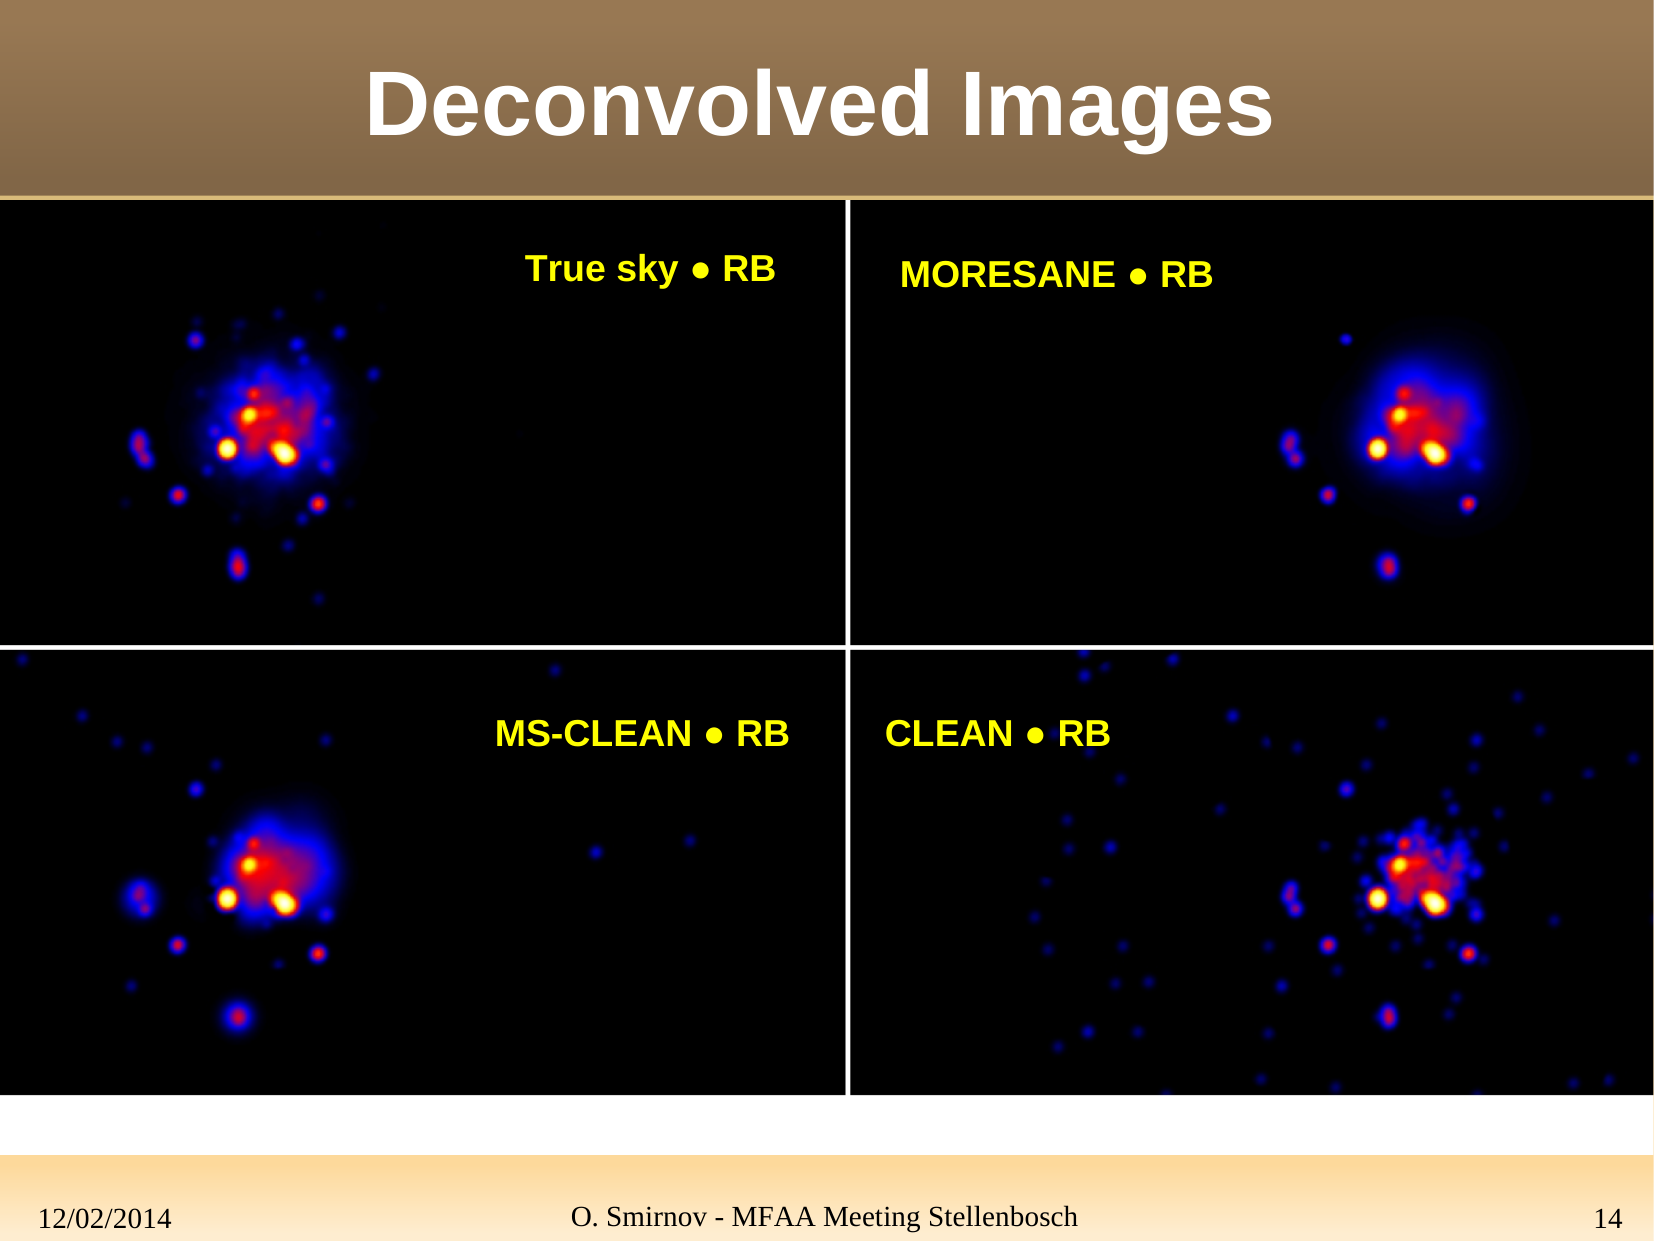

# Deconvolved Images
True sky ● RB
MORESANE ● RB
MS-CLEAN ● RB
CLEAN ● RB
O. Smirnov - MFAA Meeting Stellenbosch
12/02/2014
14